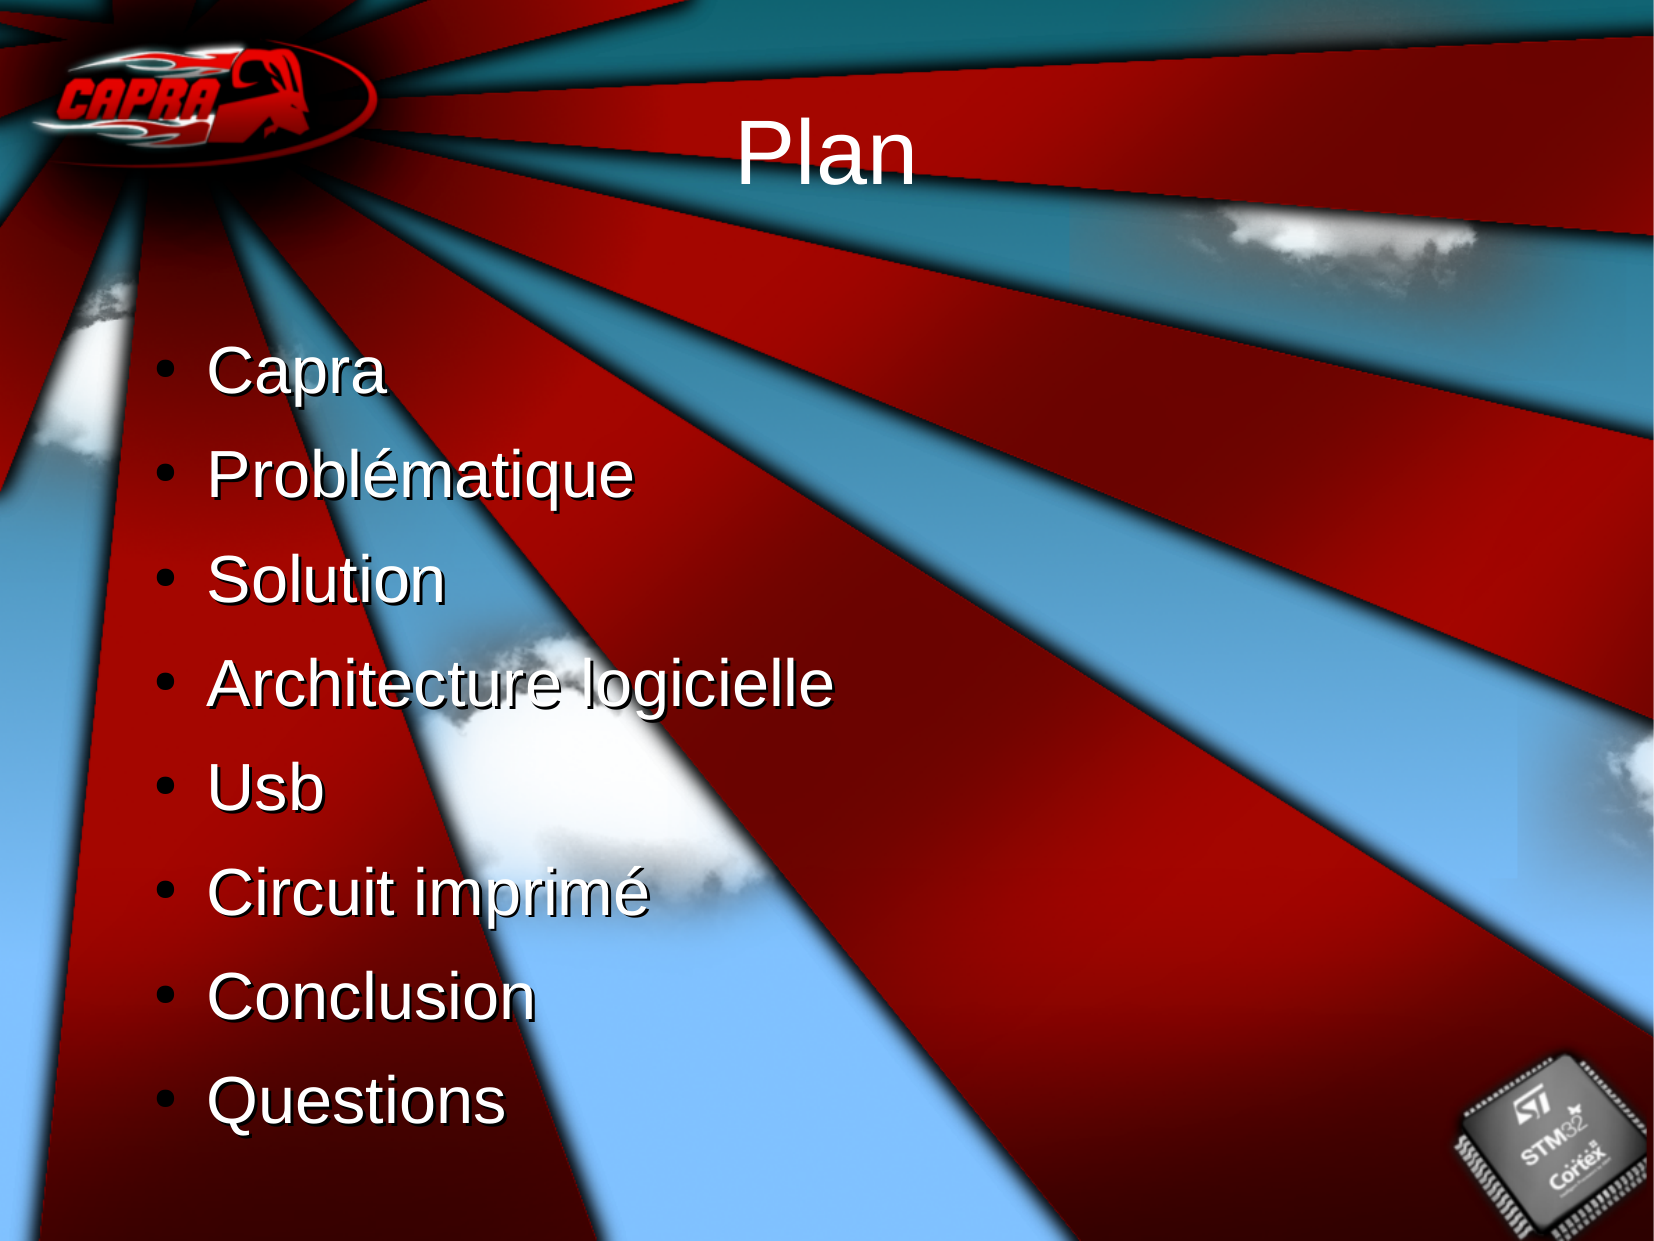

# Plan
Capra
Problématique
Solution
Architecture logicielle
Usb
Circuit imprimé
Conclusion
Questions